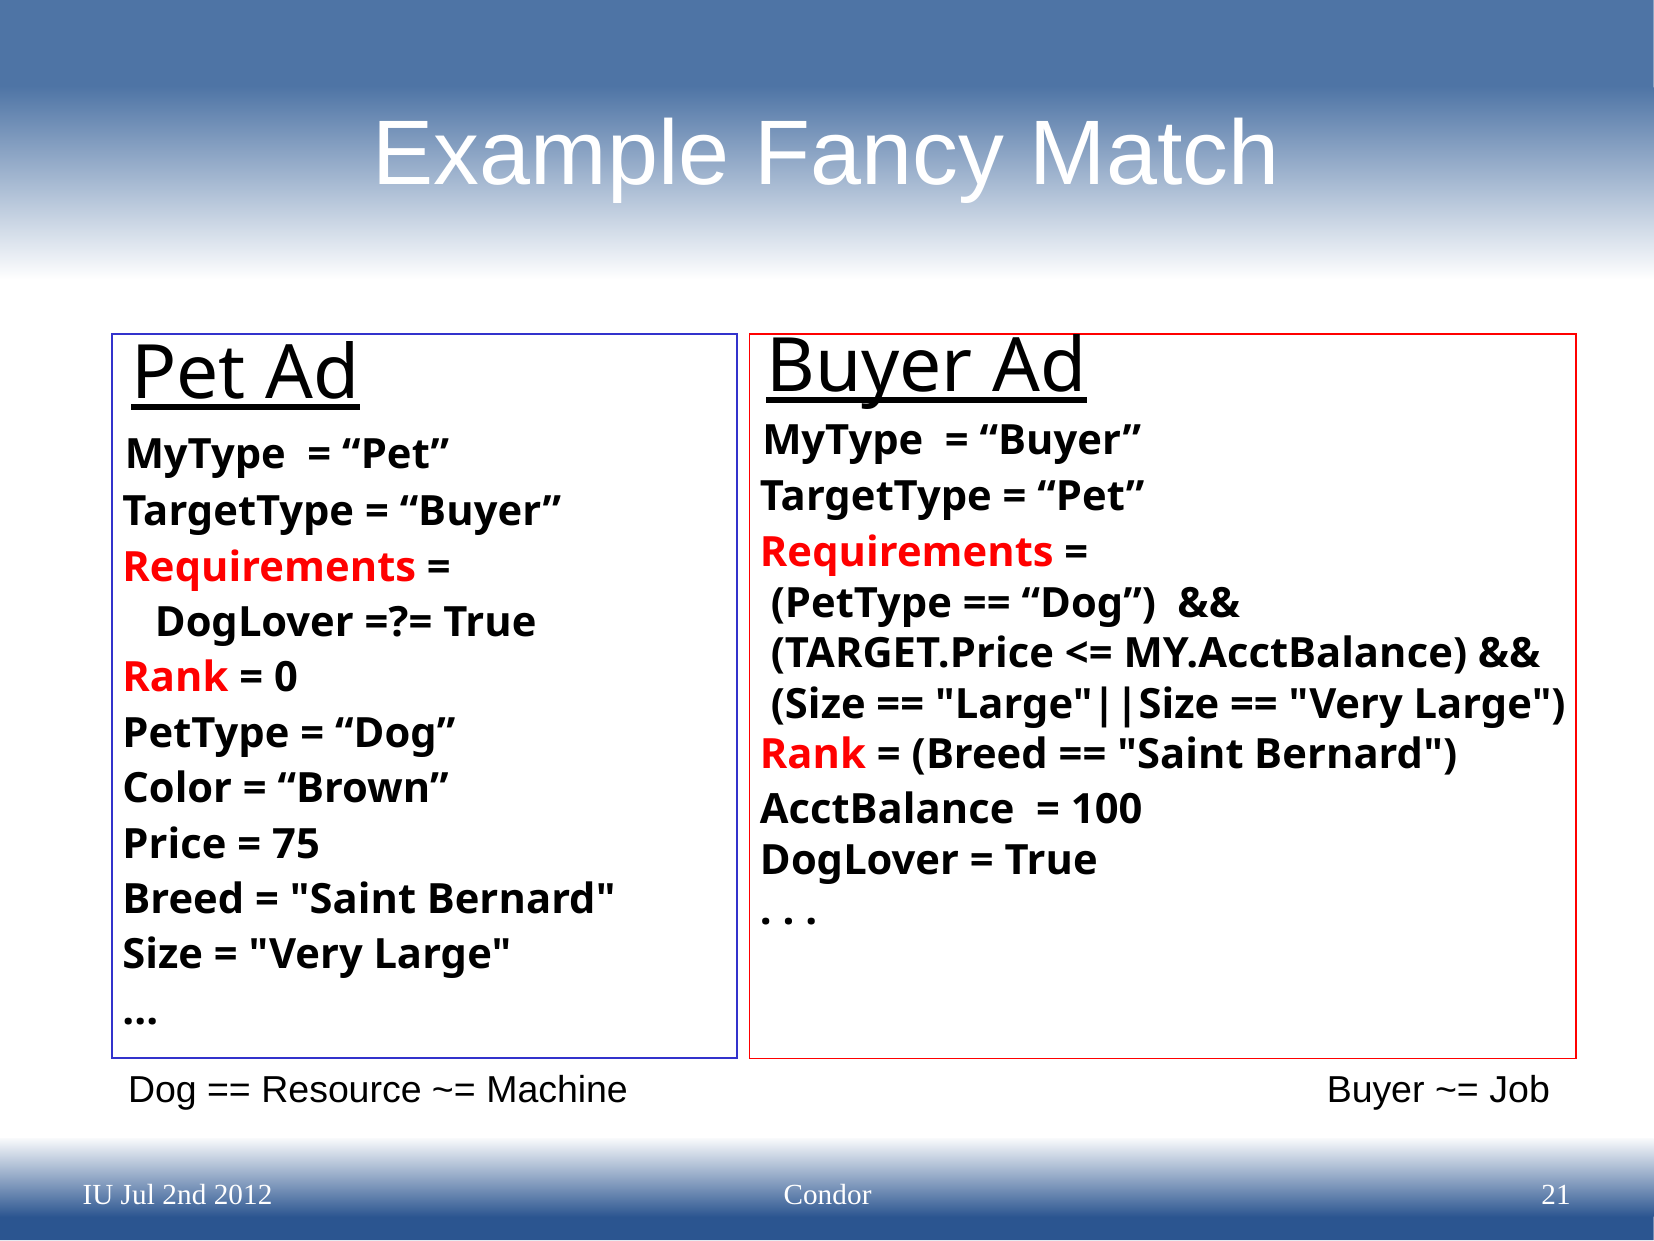

# Example Fancy Match
 Pet Ad
 MyType = “Pet”
 TargetType = “Buyer”
 Requirements =
 DogLover =?= True
 Rank = 0
 PetType = “Dog”
 Color = “Brown”
 Price = 75
 Breed = "Saint Bernard"
 Size = "Very Large"
 ...
 Buyer Ad
 MyType = “Buyer”
 TargetType = “Pet”
 Requirements =
 (PetType == “Dog”) &&
 (TARGET.Price <= MY.AcctBalance) &&
 (Size == "Large"||Size == "Very Large")
 Rank = (Breed == "Saint Bernard")
 AcctBalance = 100
 DogLover = True
 . . .
Dog == Resource ~= Machine
Buyer ~= Job
IU Jul 2nd 2012
Condor
21